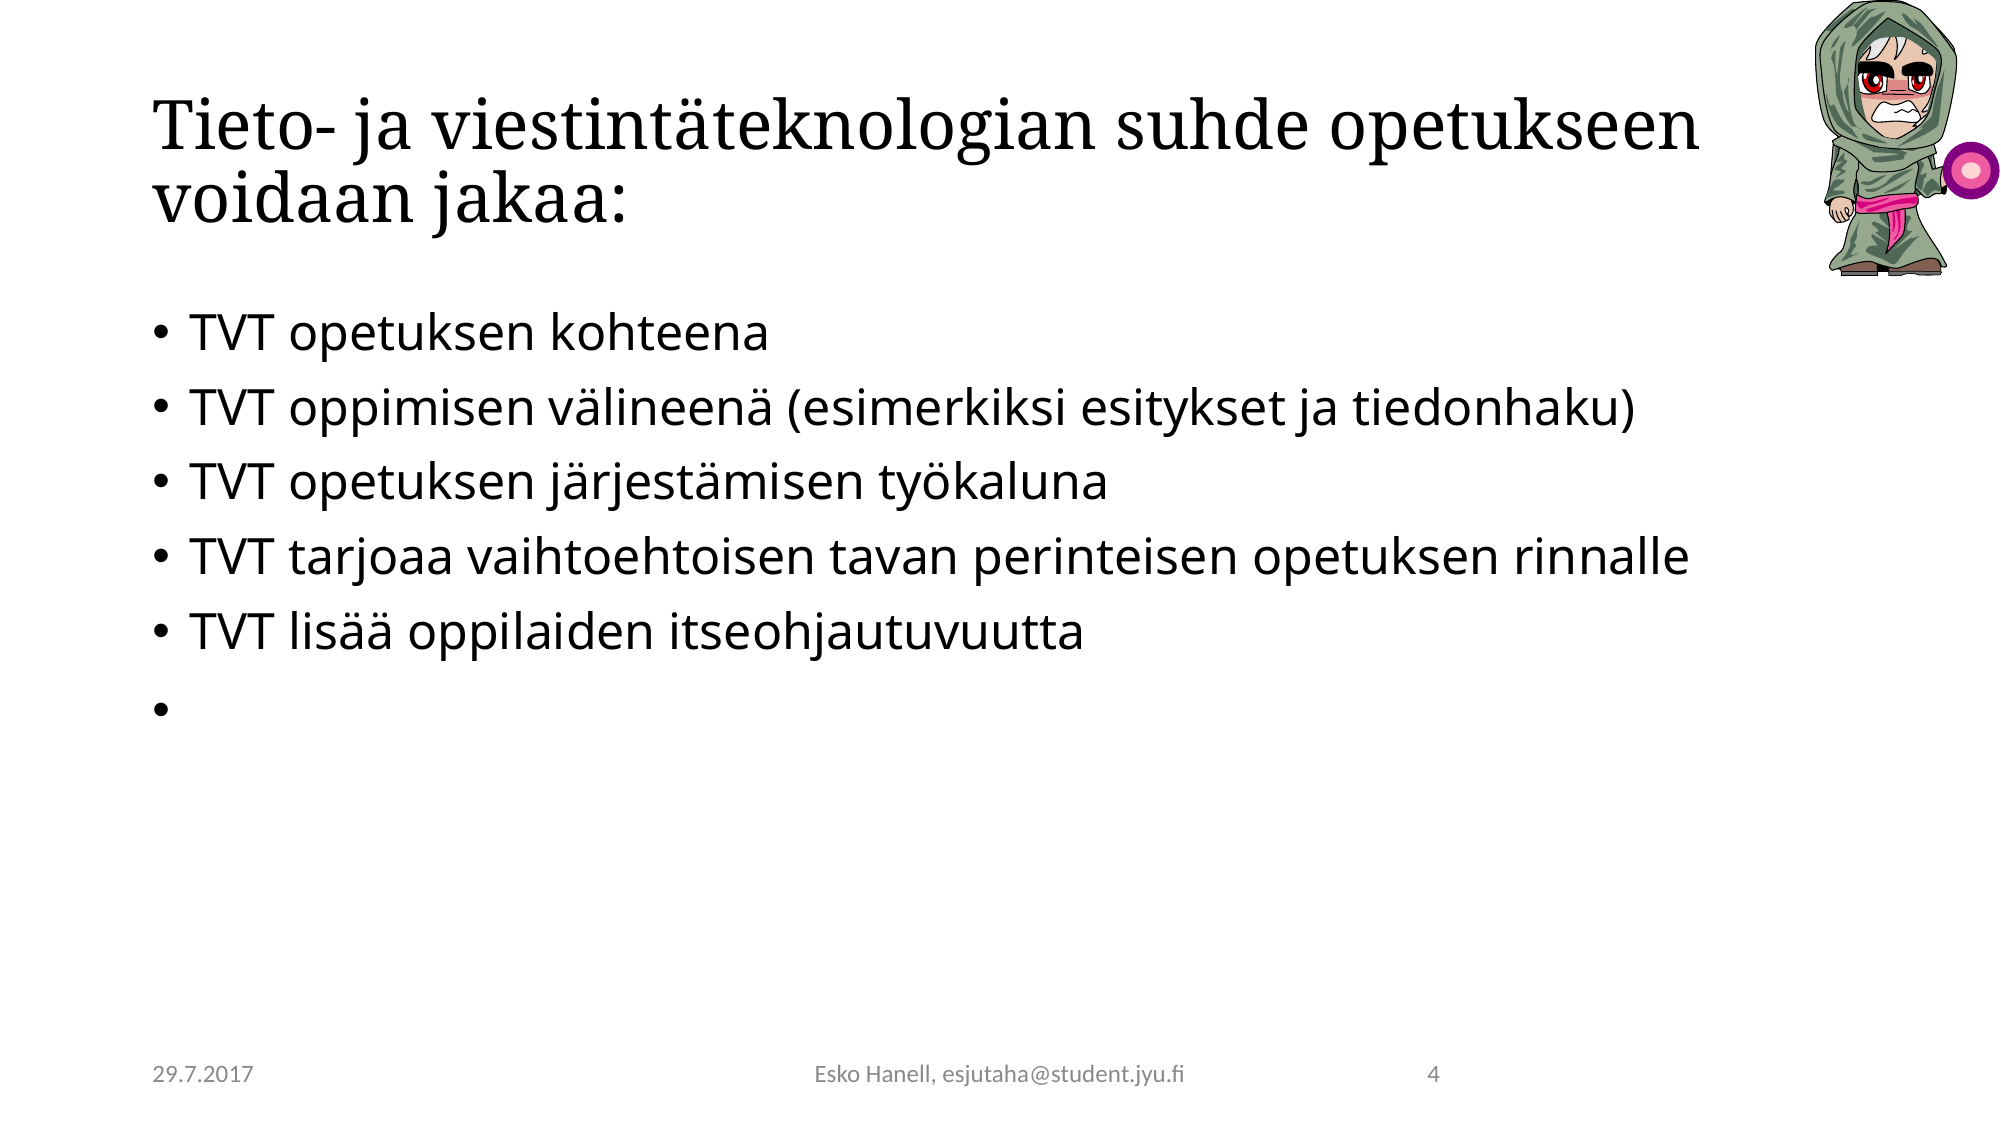

# Tieto- ja viestintäteknologian suhde opetukseen voidaan jakaa:
TVT opetuksen kohteena
TVT oppimisen välineenä (esimerkiksi esitykset ja tiedonhaku)
TVT opetuksen järjestämisen työkaluna
TVT tarjoaa vaihtoehtoisen tavan perinteisen opetuksen rinnalle
TVT lisää oppilaiden itseohjautuvuutta
29.7.2017
Esko Hanell, esjutaha@student.jyu.fi